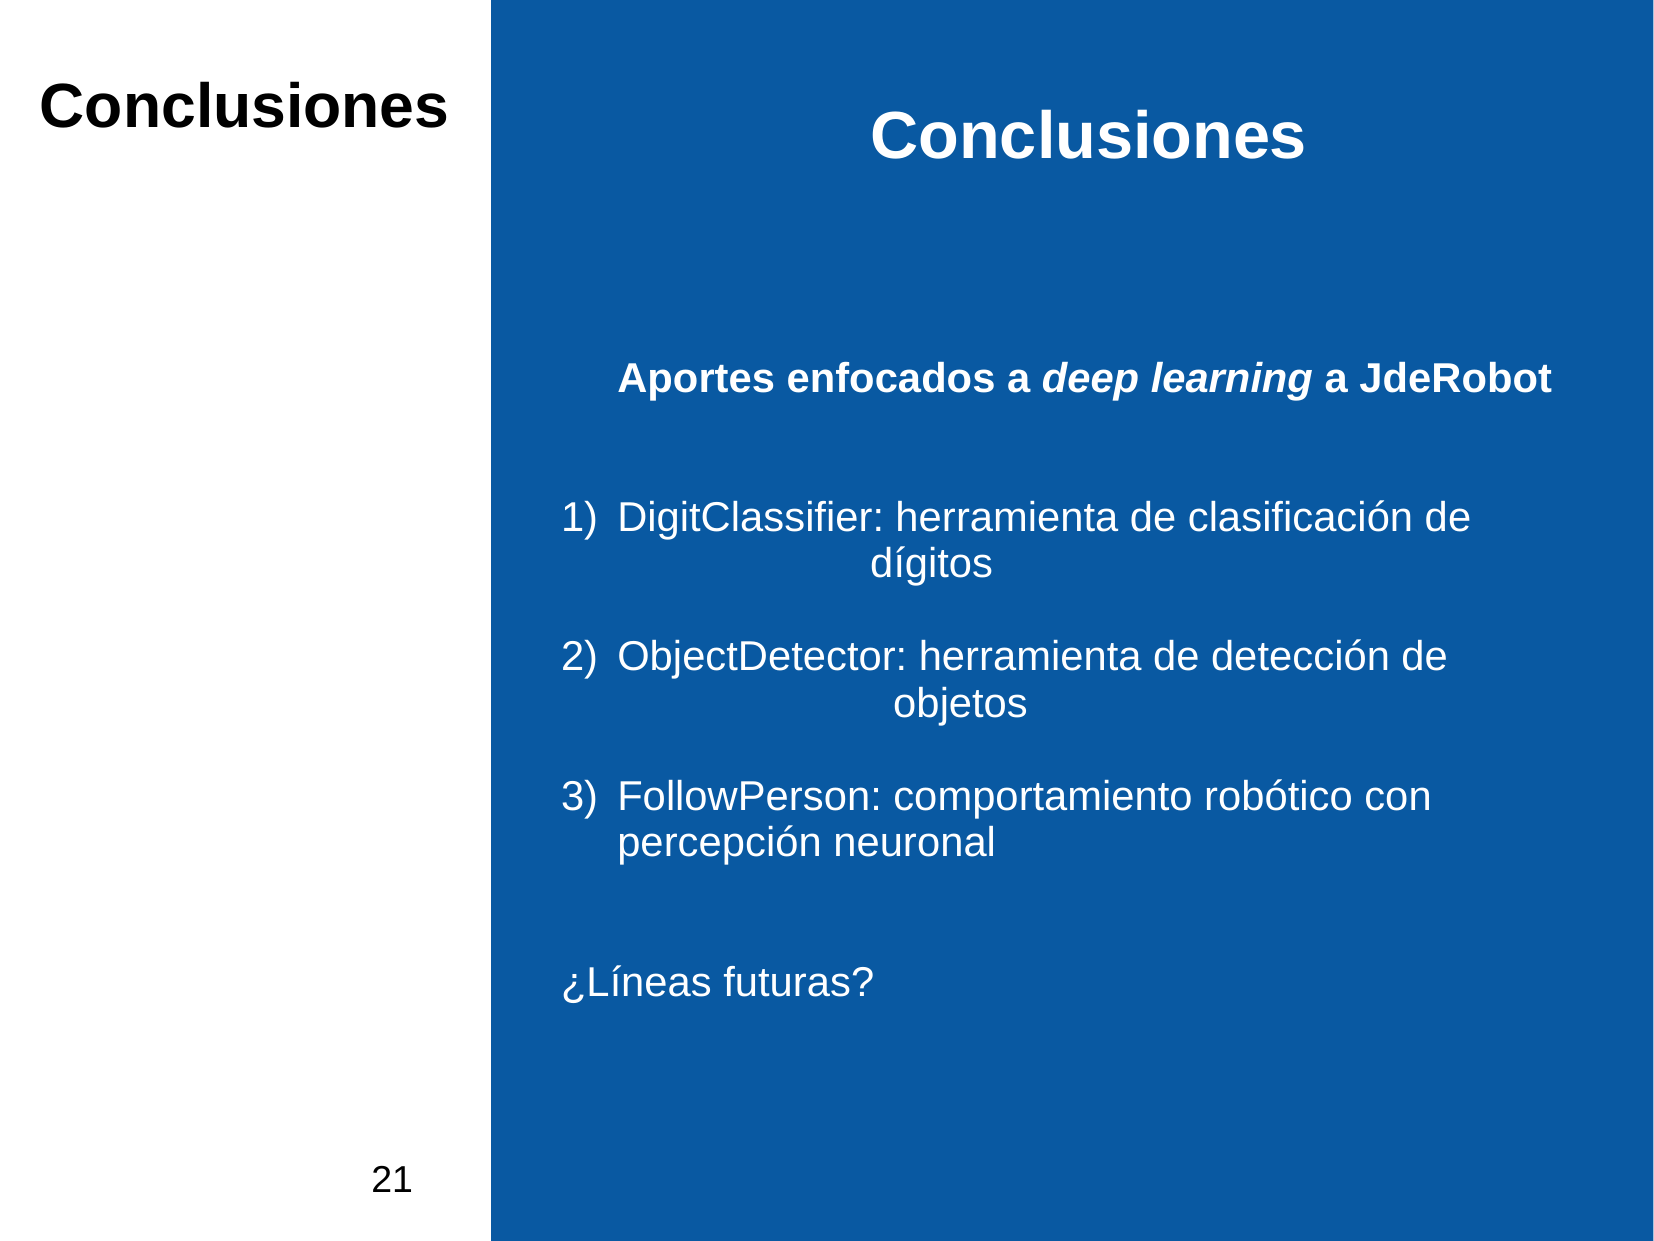

Conclusiones
# Conclusiones
Aportes enfocados a deep learning a JdeRobot
DigitClassifier: herramienta de clasificación de dígitos
ObjectDetector: herramienta de detección de objetos
FollowPerson: comportamiento robótico con percepción neuronal
¿Líneas futuras?